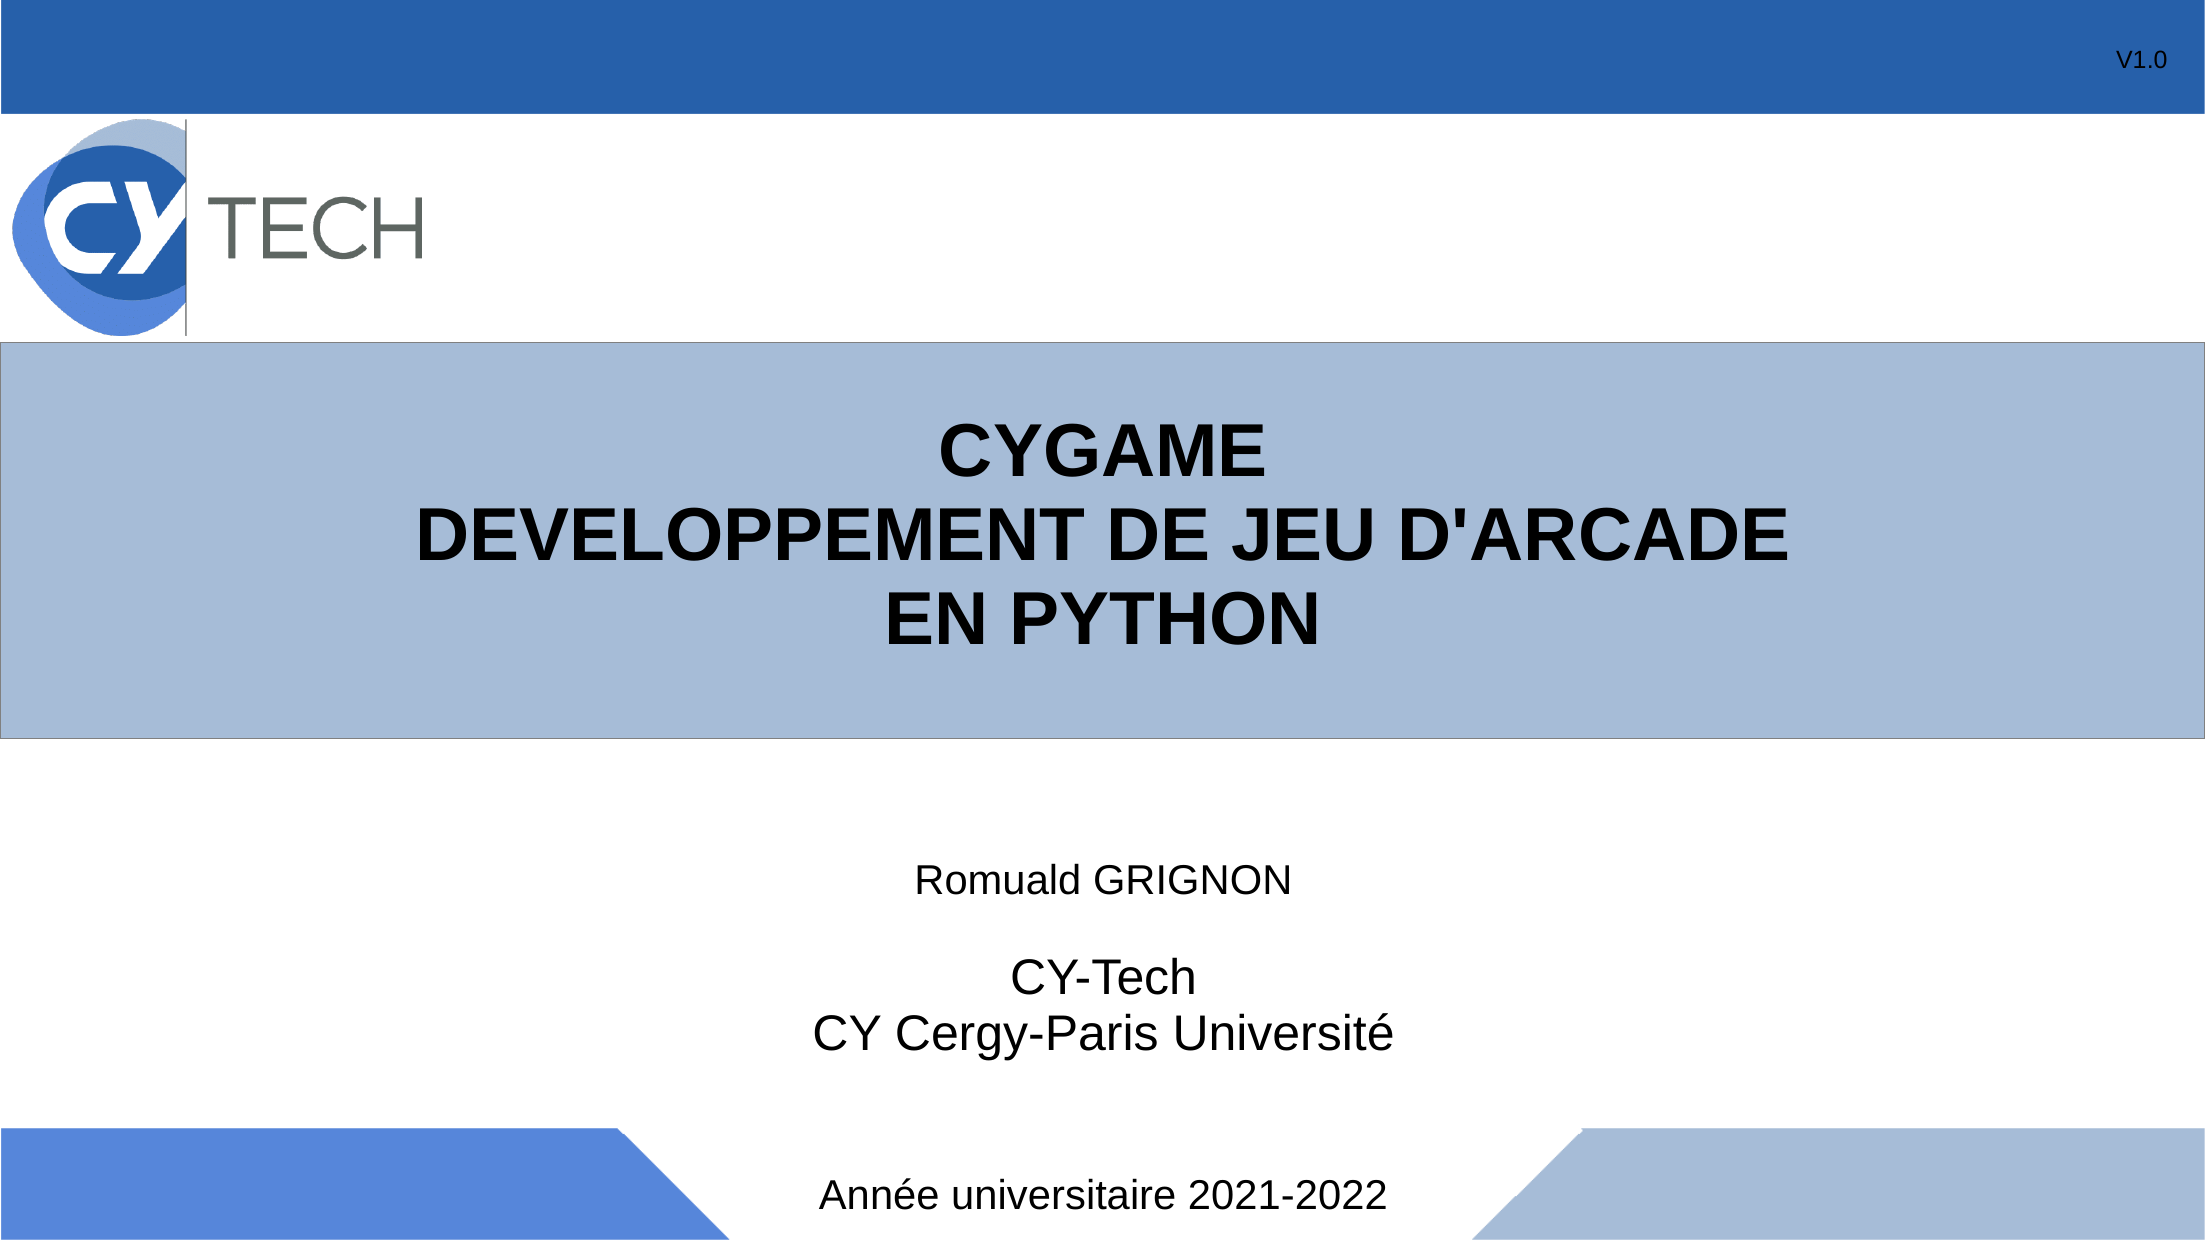

# V1.0
CYGAME
DEVELOPPEMENT DE JEU D'ARCADE
EN PYTHON
Romuald GRIGNON
CY-Tech
CY Cergy-Paris Université
Année universitaire 2021-2022